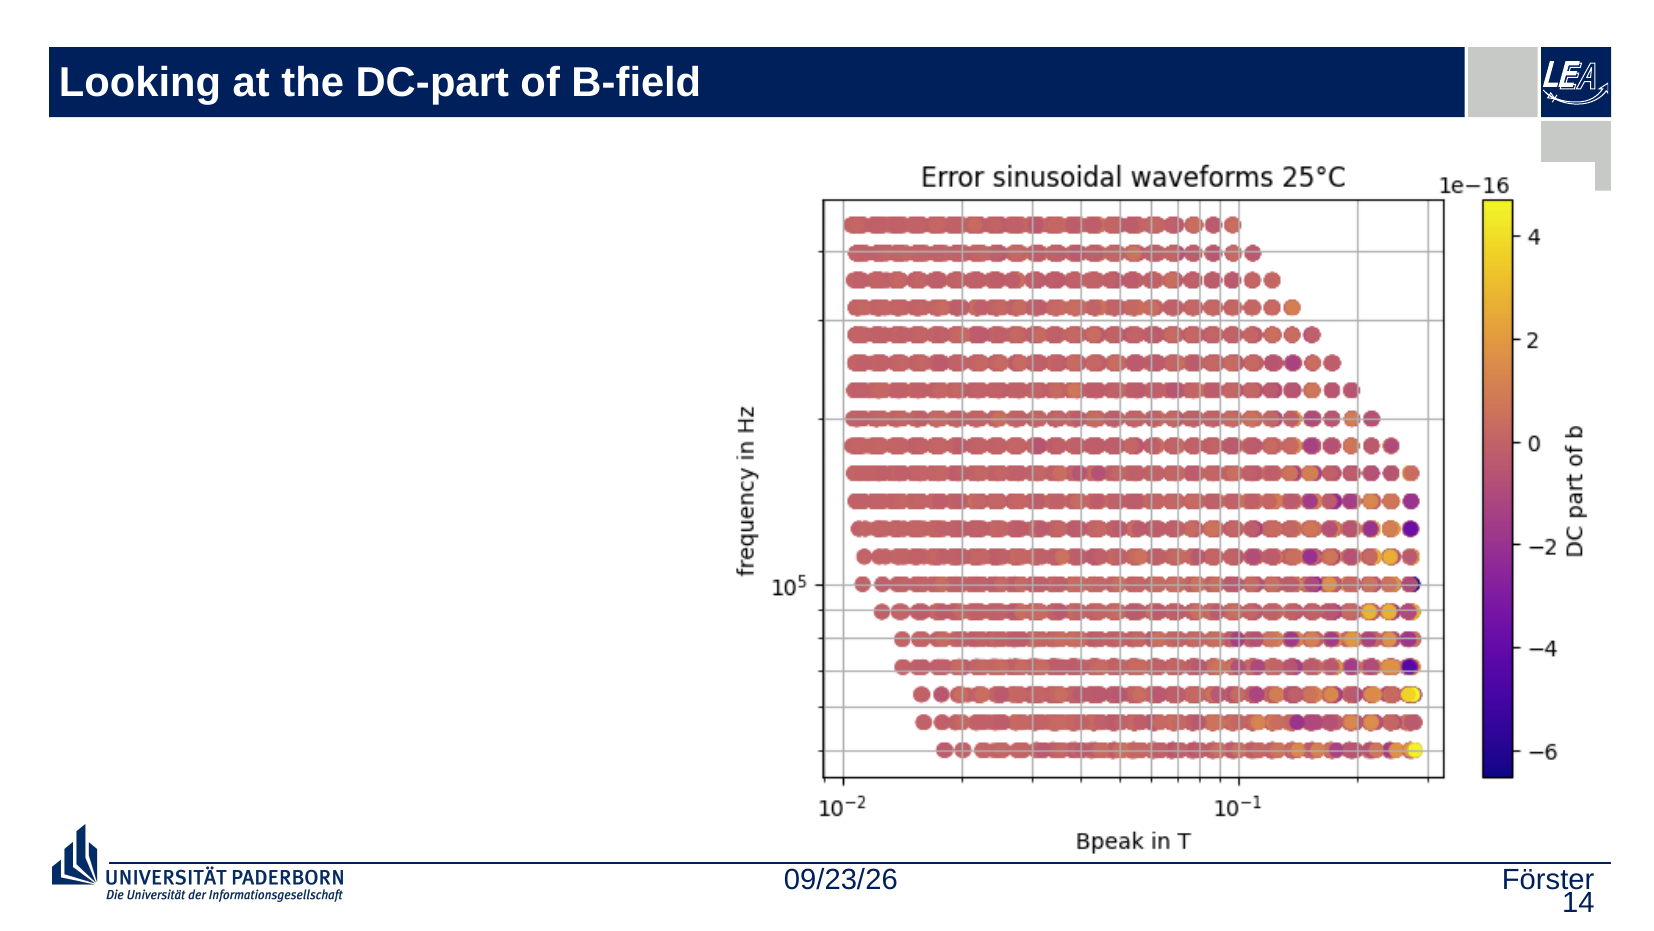

# Looking at the DC-part of B-field
Förster
14